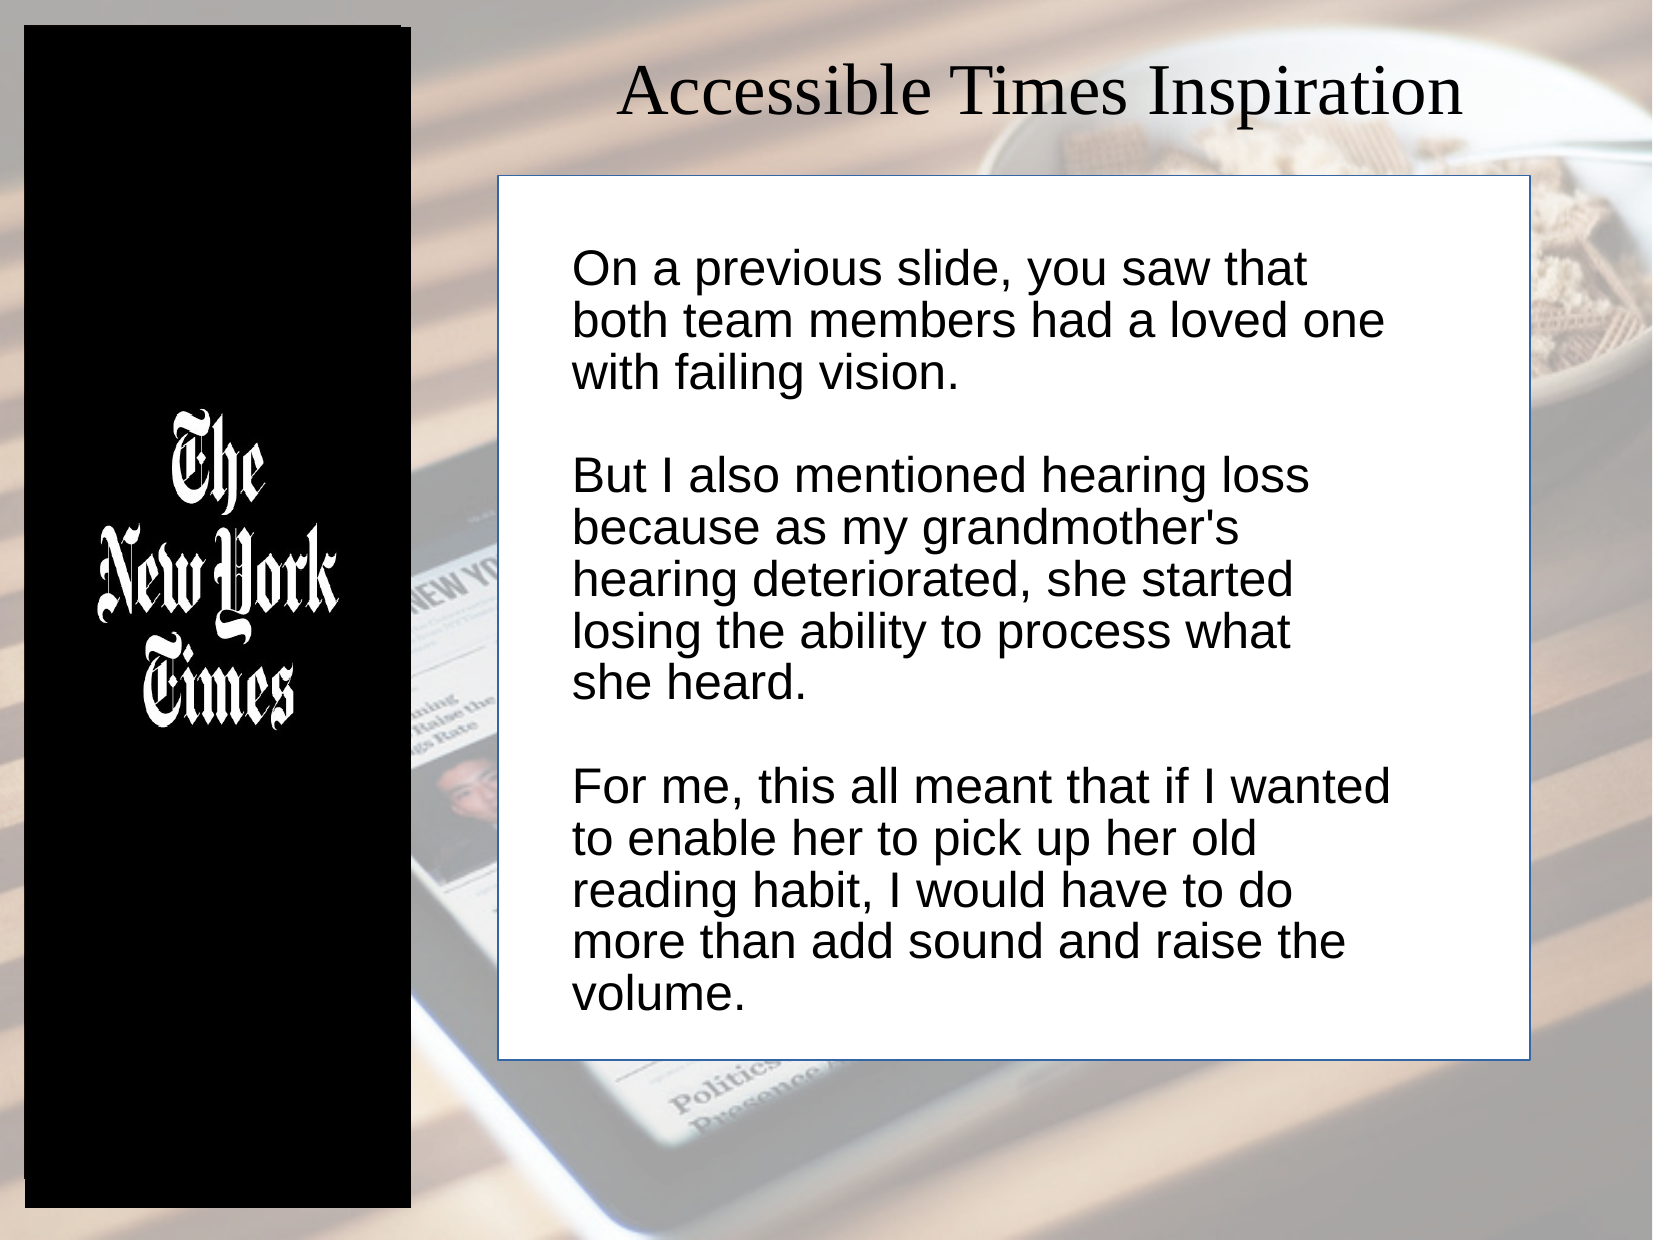

Accessible Times Inspiration
On a previous slide, you saw that
both team members had a loved one
with failing vision.
But I also mentioned hearing loss
because as my grandmother's
hearing deteriorated, she started
losing the ability to process what
she heard.
For me, this all meant that if I wanted
to enable her to pick up her old
reading habit, I would have to do
more than add sound and raise the
volume.